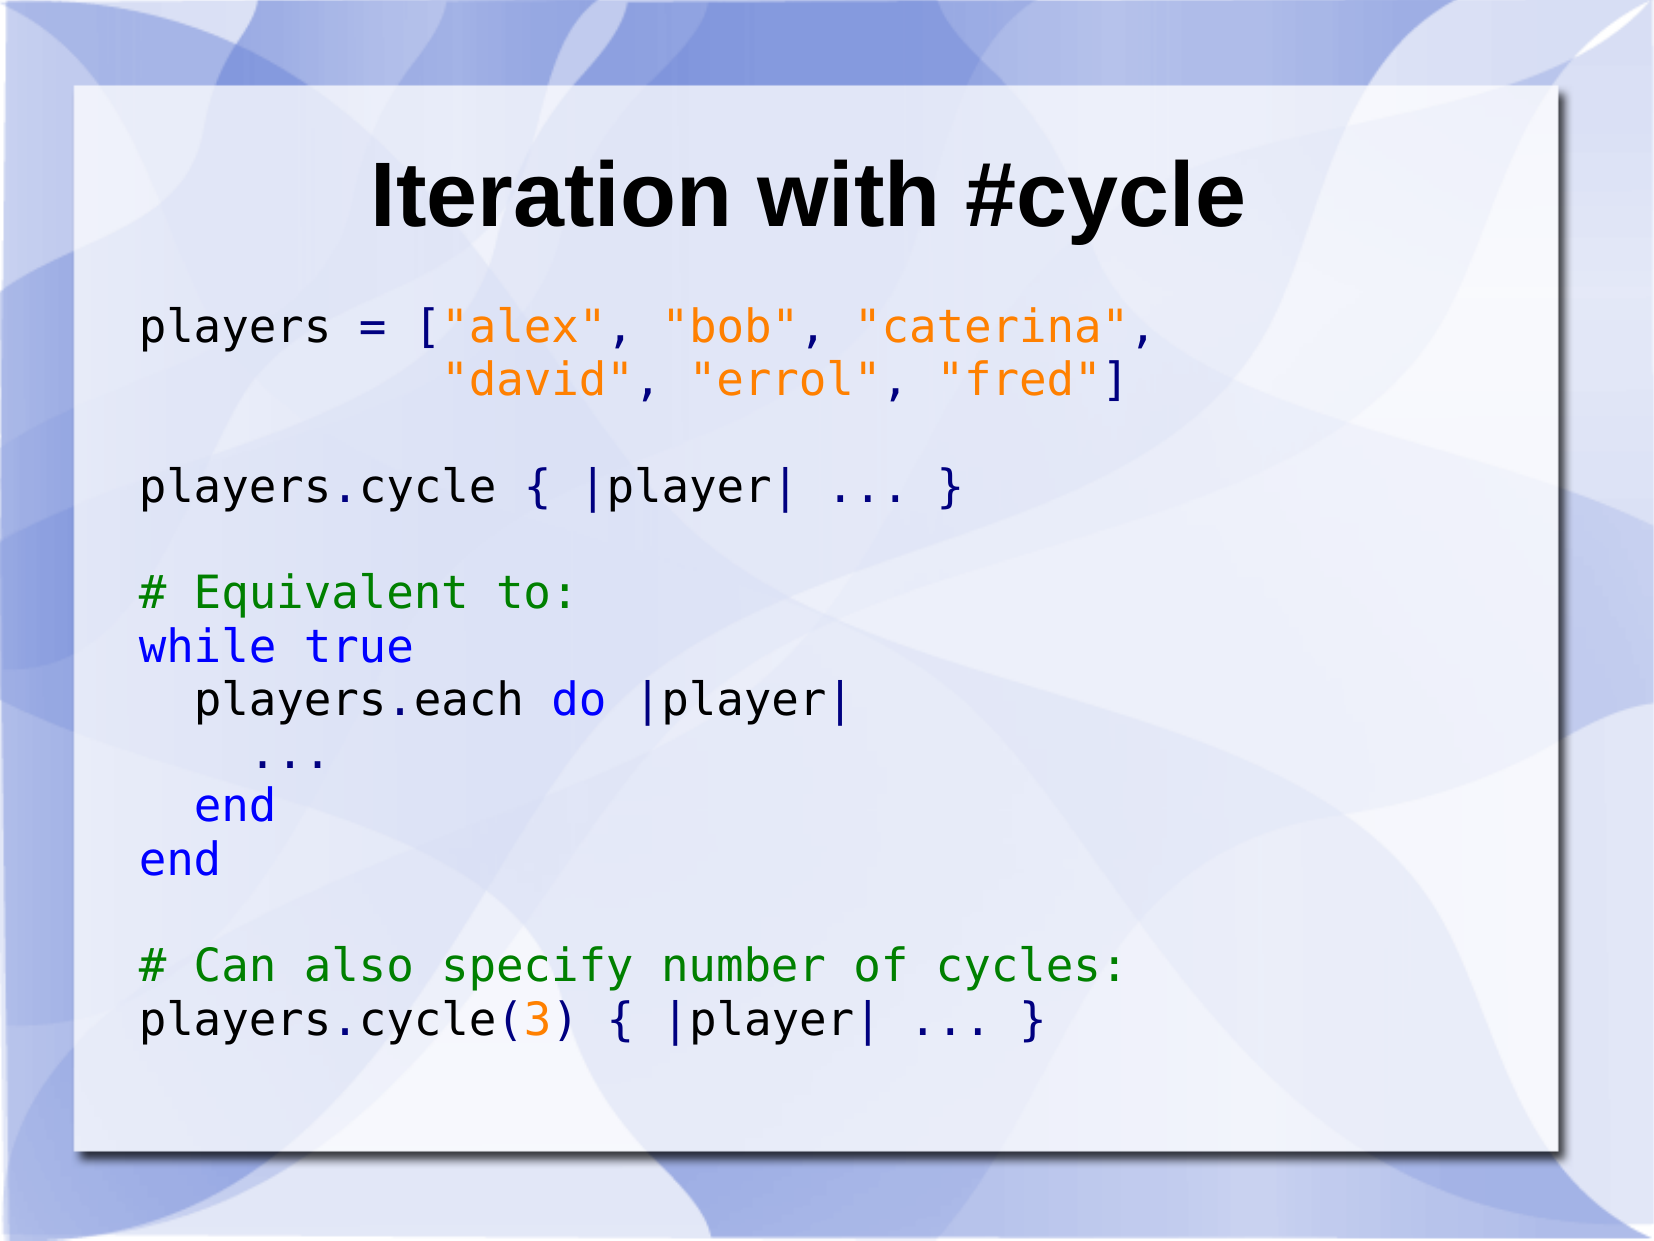

# Iteration with #cycle
players = ["alex", "bob", "caterina",
 "david", "errol", "fred"]
players.cycle { |player| ... }
# Equivalent to:
while true
 players.each do |player|
 ...
 end
end
# Can also specify number of cycles:
players.cycle(3) { |player| ... }